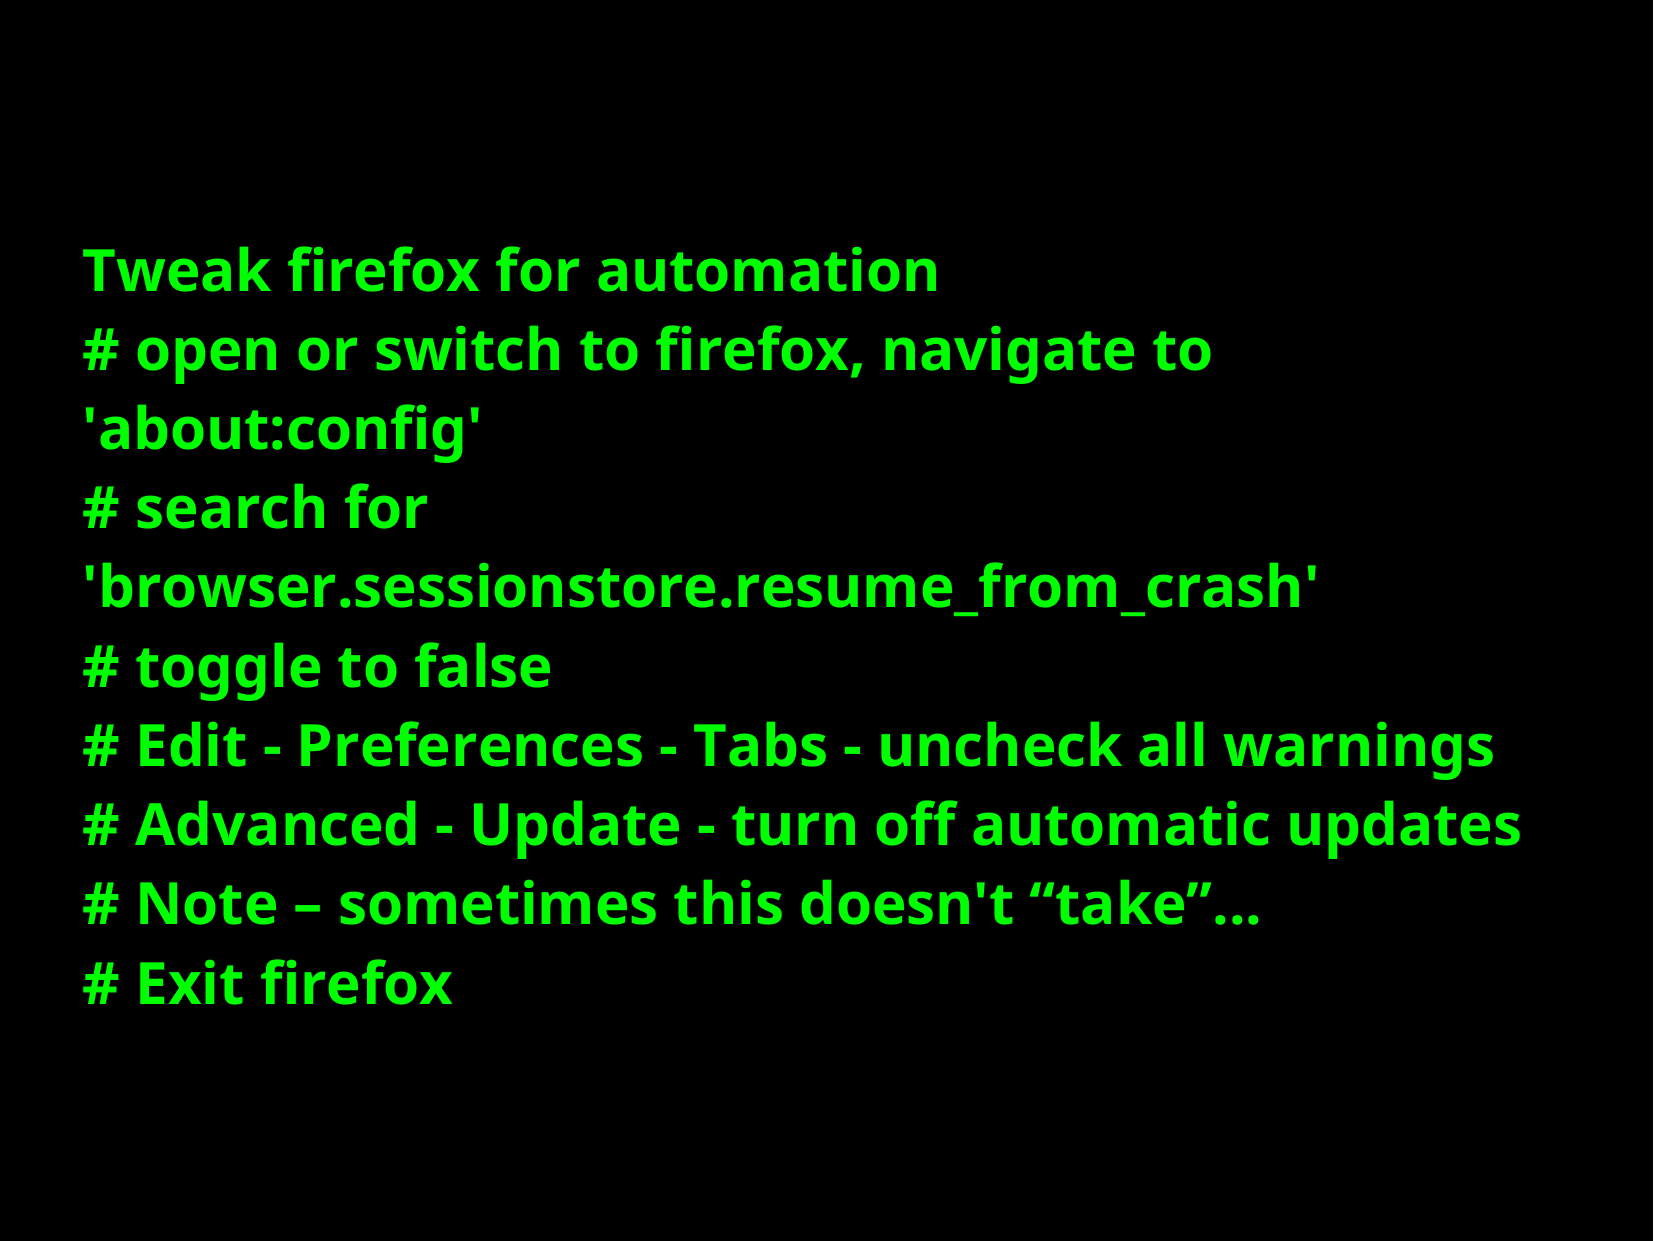

# Tweak firefox for automation # open or switch to firefox, navigate to 'about:config' # search for 'browser.sessionstore.resume_from_crash' # toggle to false # Edit - Preferences - Tabs - uncheck all warnings # Advanced - Update - turn off automatic updates # Note – sometimes this doesn't “take”... # Exit firefox